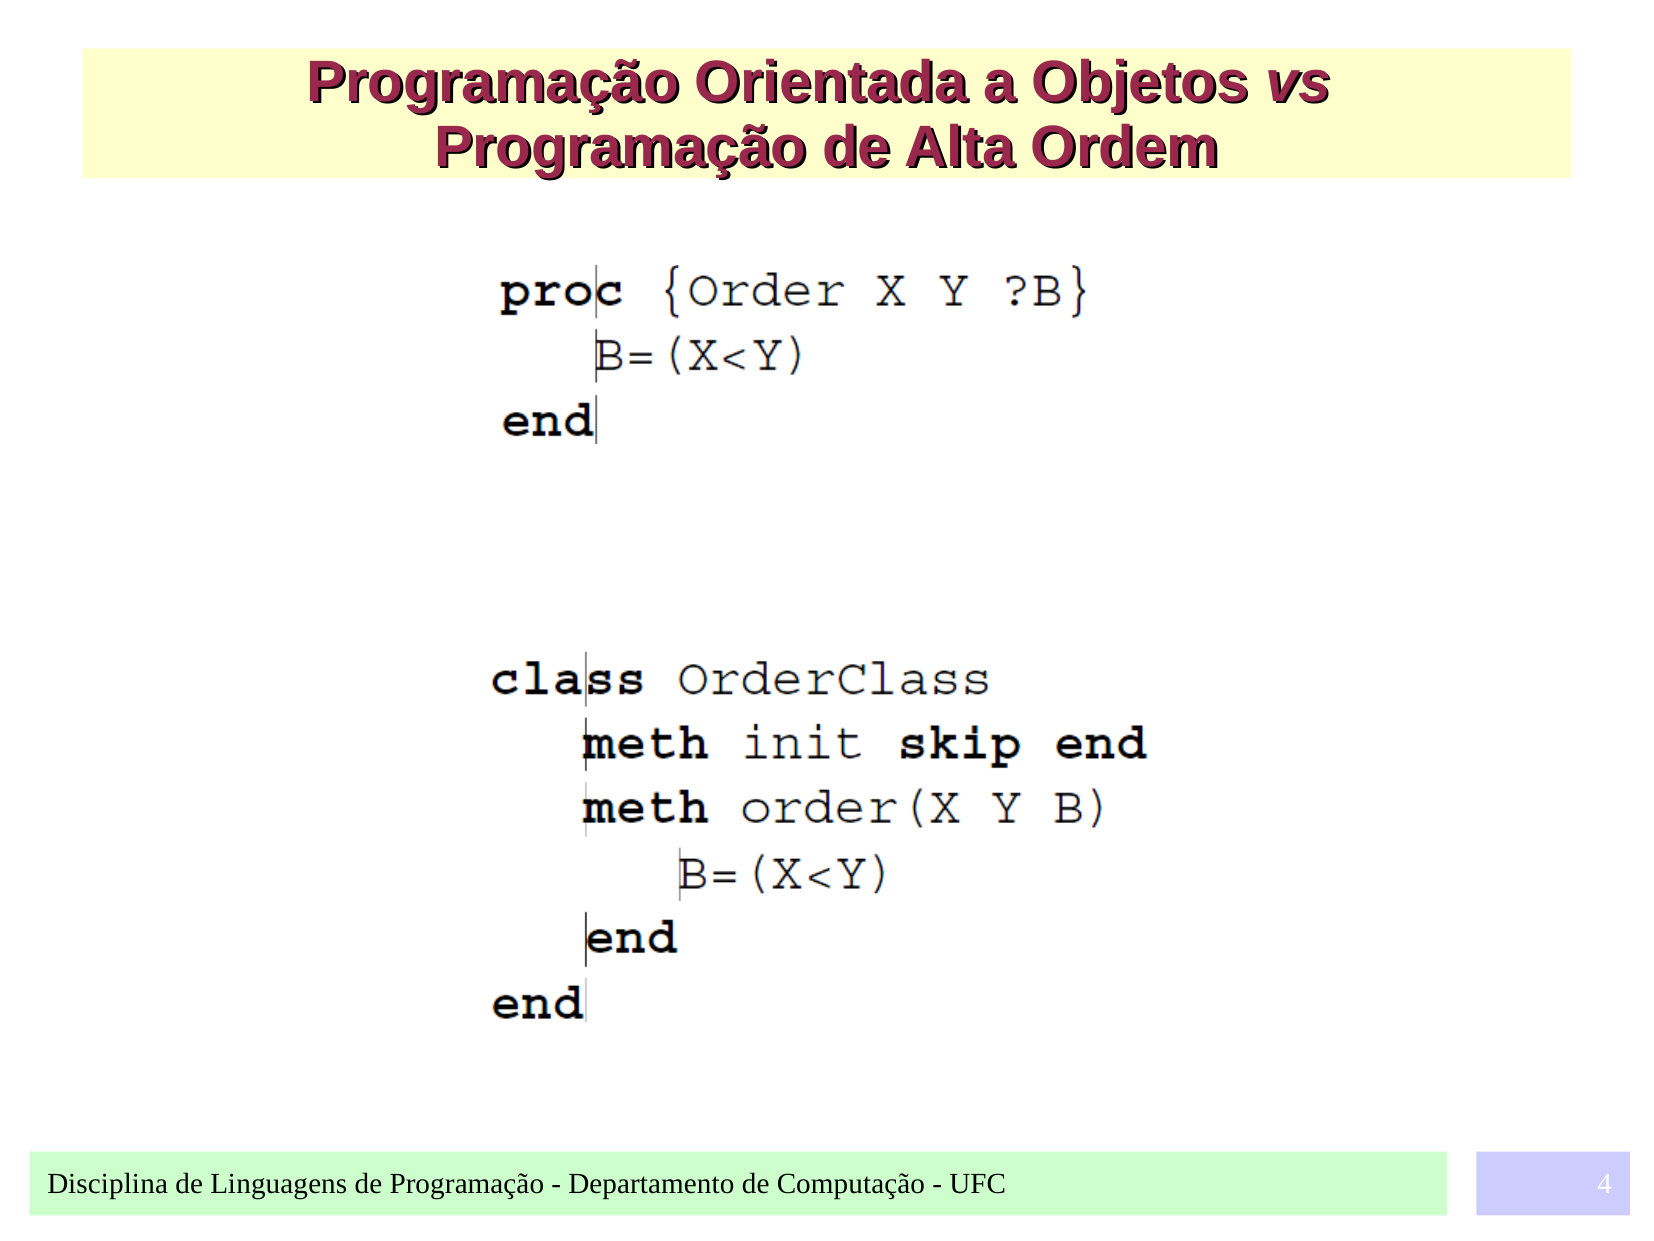

# Programação Orientada a Objetos vs Programação de Alta Ordem
Disciplina de Linguagens de Programação - Departamento de Computação - UFC
4